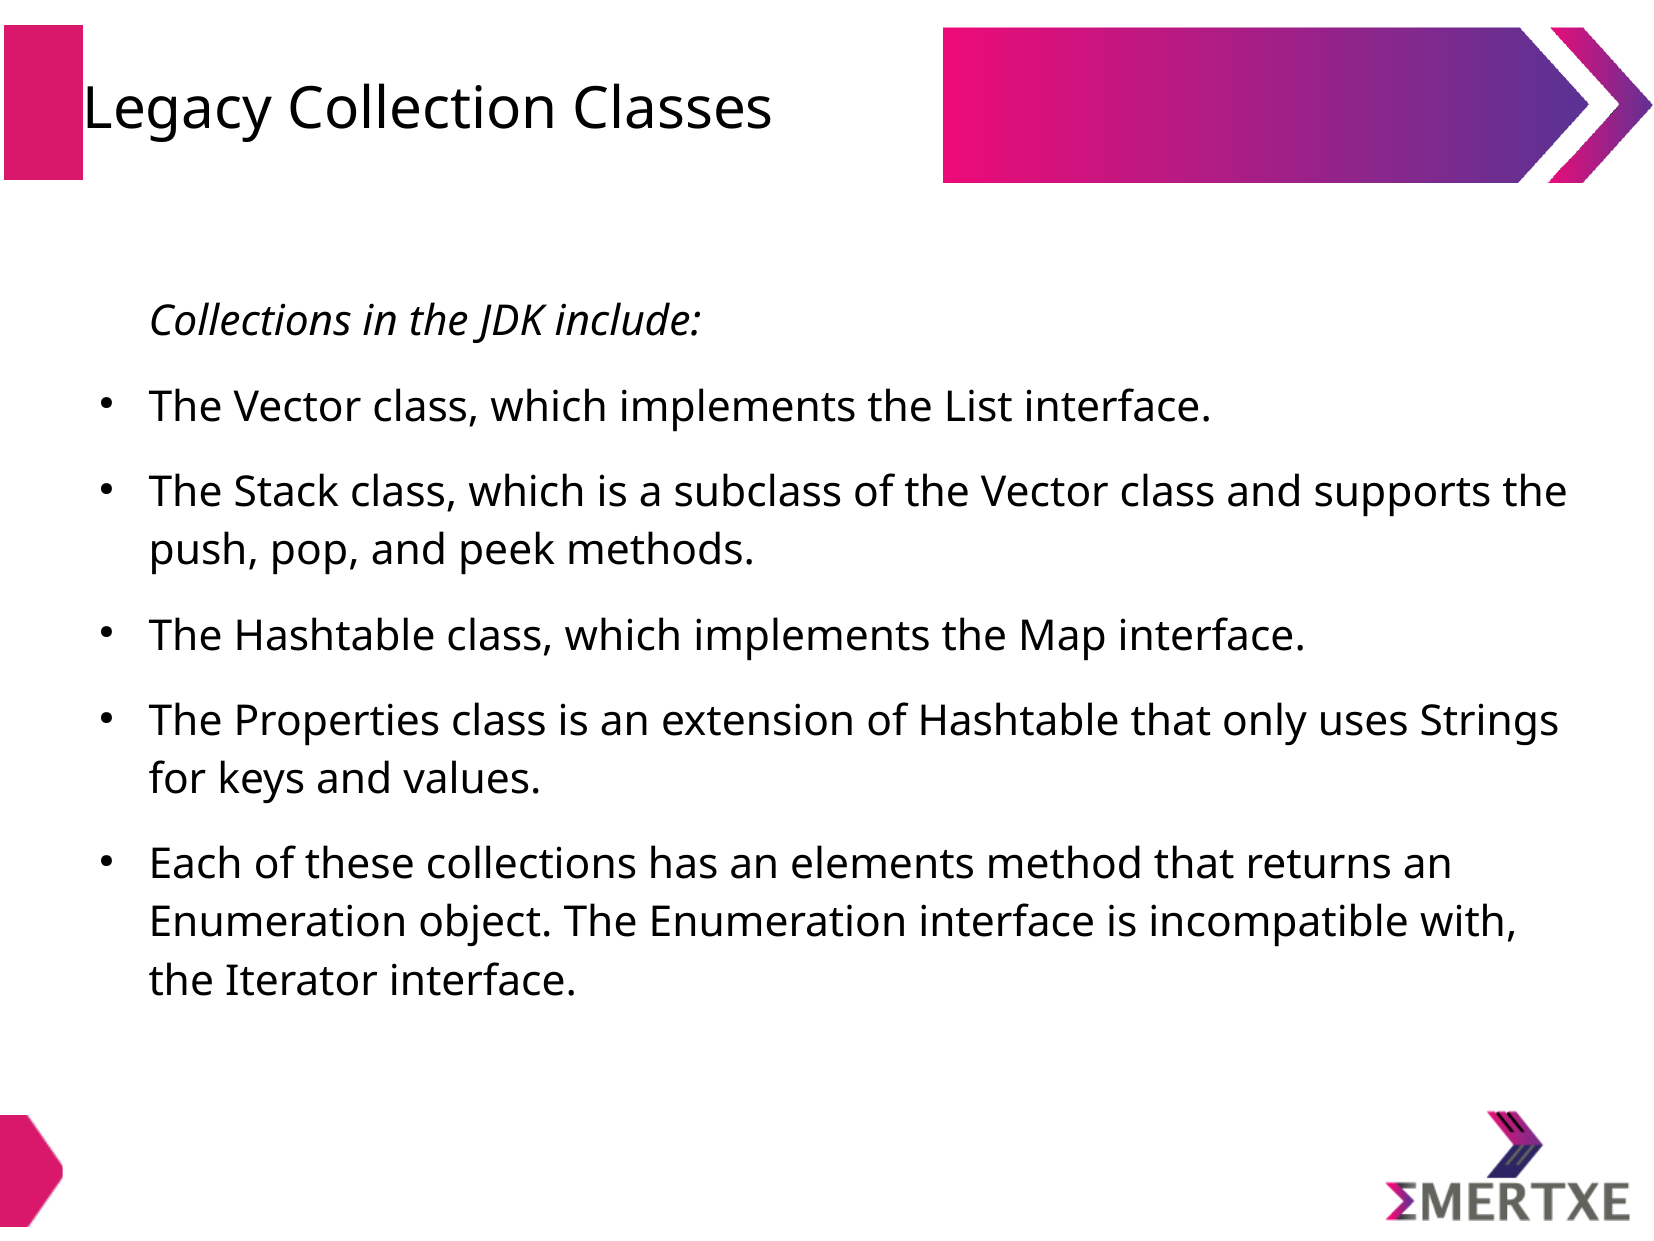

# Legacy Collection Classes
Collections in the JDK include:
The Vector class, which implements the List interface.
The Stack class, which is a subclass of the Vector class and supports the push, pop, and peek methods.
The Hashtable class, which implements the Map interface.
The Properties class is an extension of Hashtable that only uses Strings for keys and values.
Each of these collections has an elements method that returns an Enumeration object. The Enumeration interface is incompatible with, the Iterator interface.